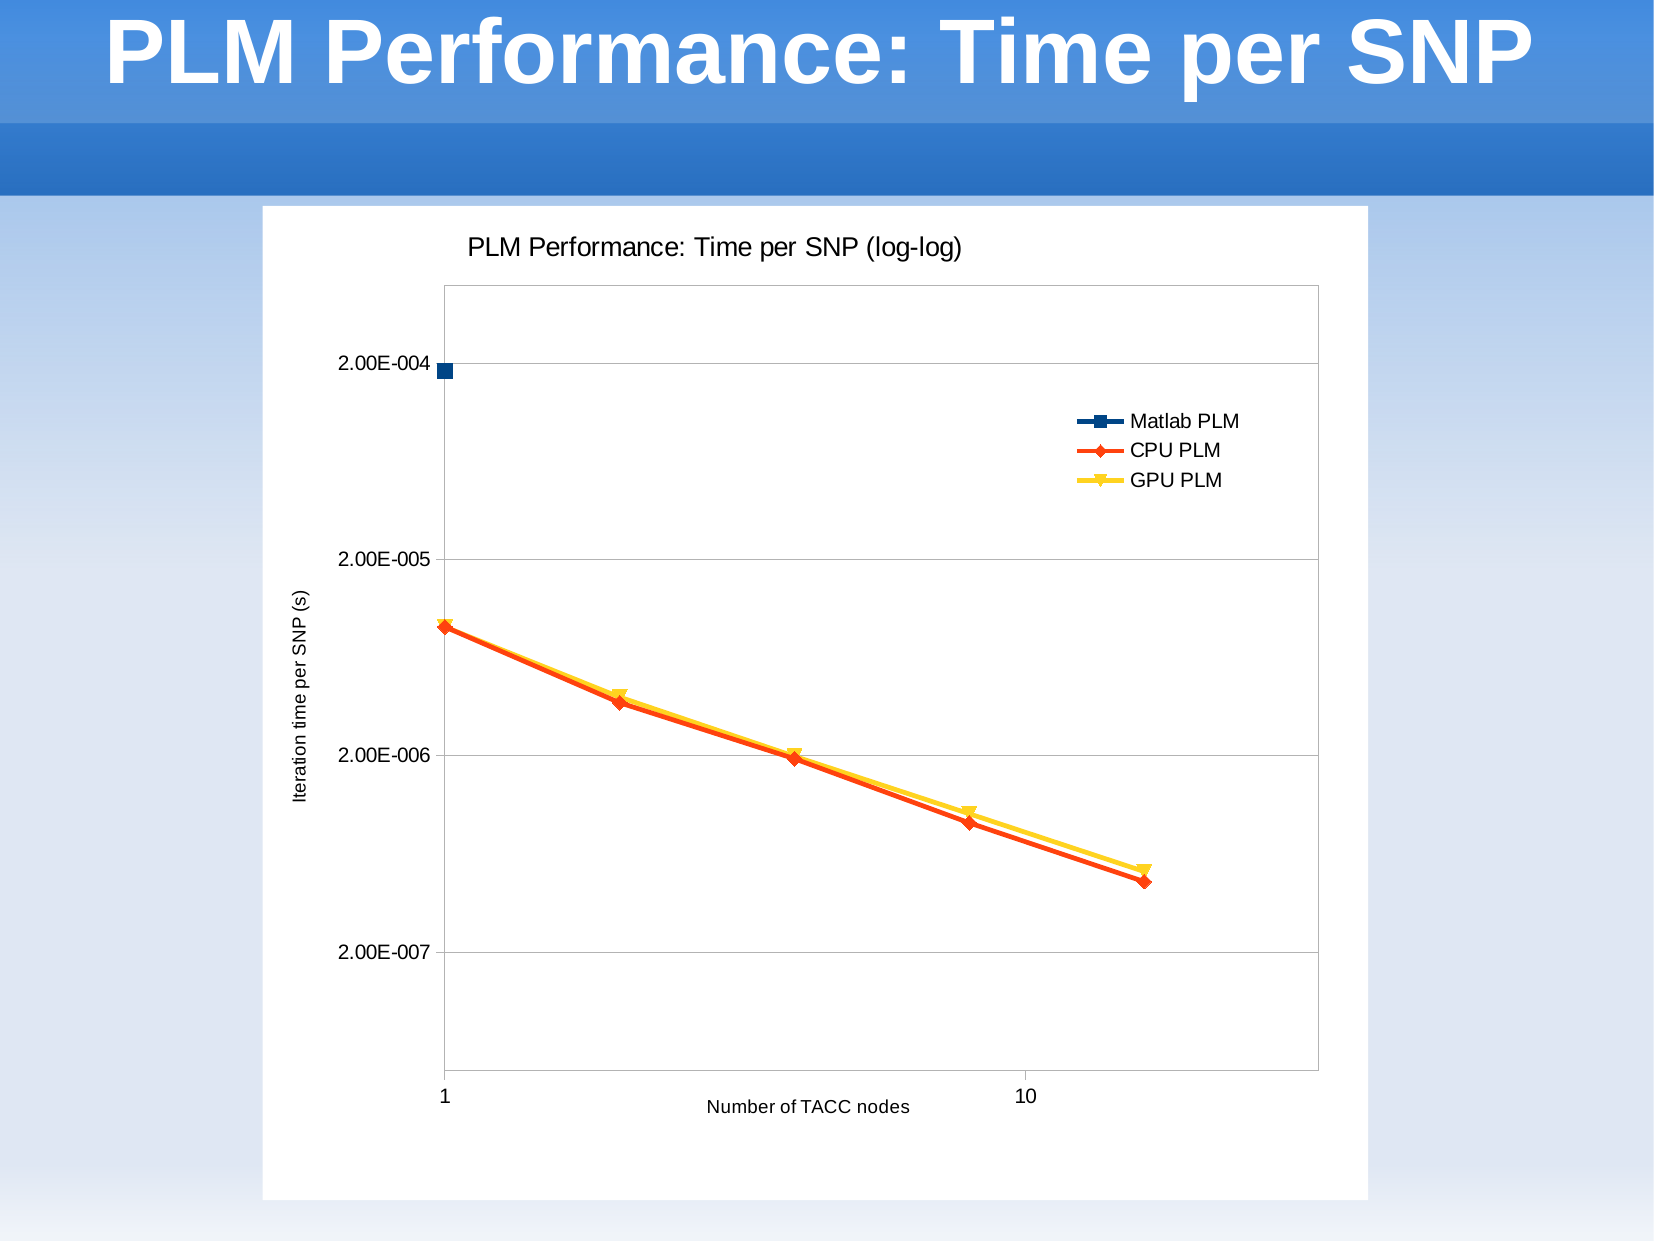

# PLM Performance: Time per SNP
### Chart: PLM Performance: Time per SNP (log-log)
| Category | Matlab PLM | CPU PLM | GPU PLM |
|---|---|---|---|